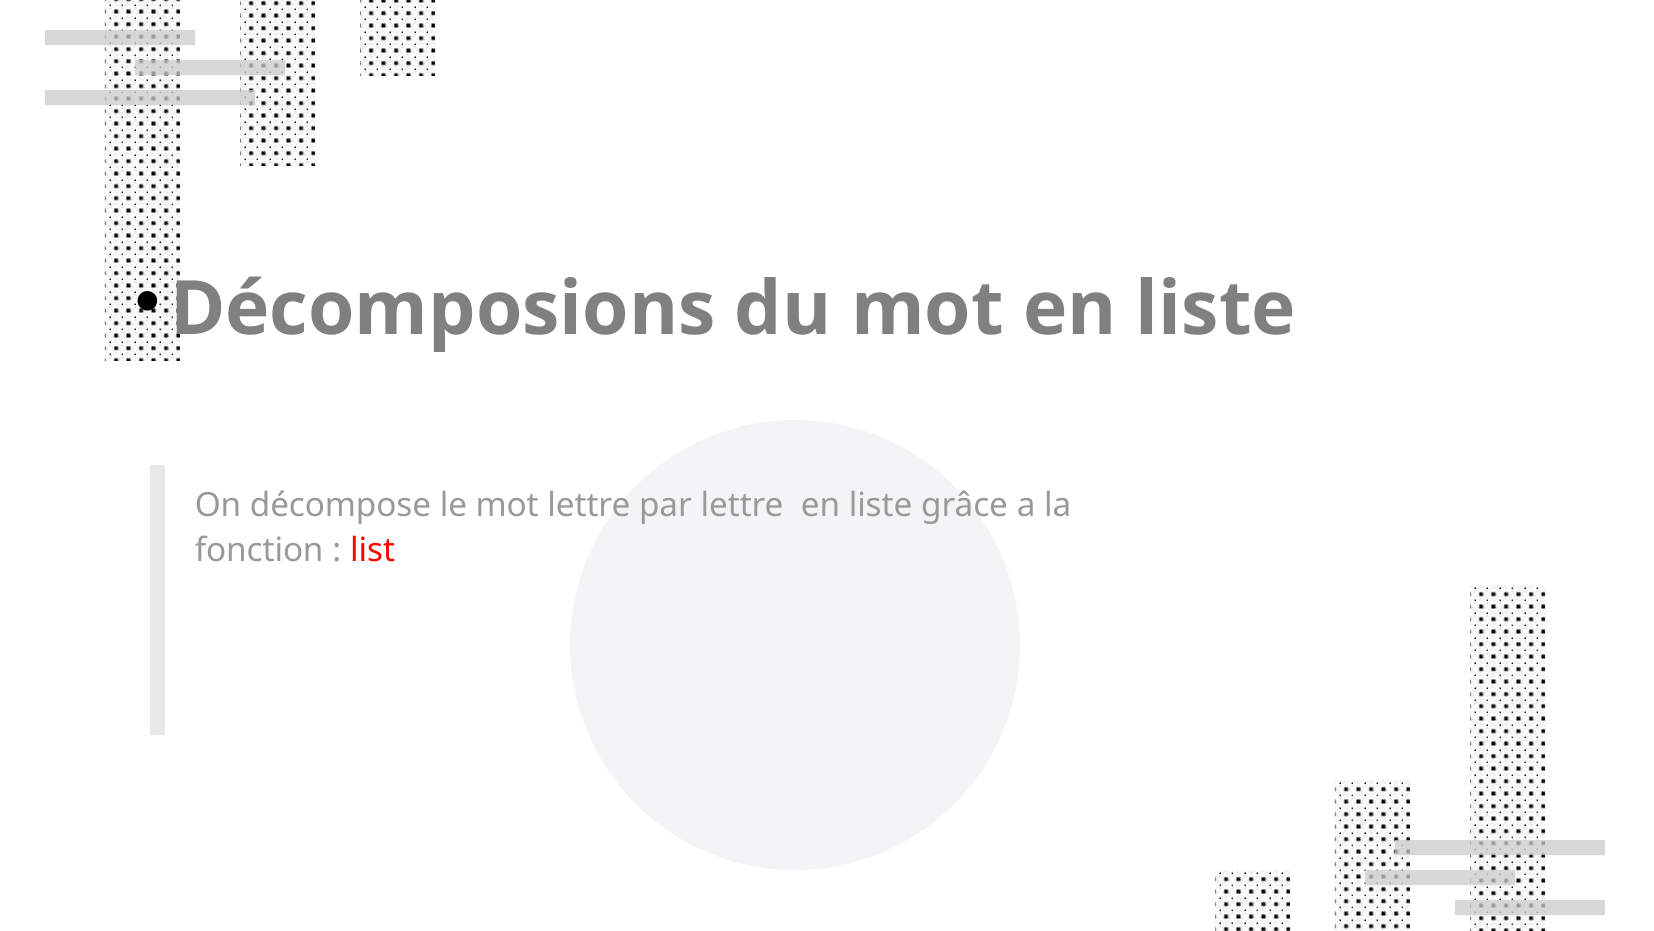

Décomposions du mot en liste
On décompose le mot lettre par lettre en liste grâce a la fonction : list